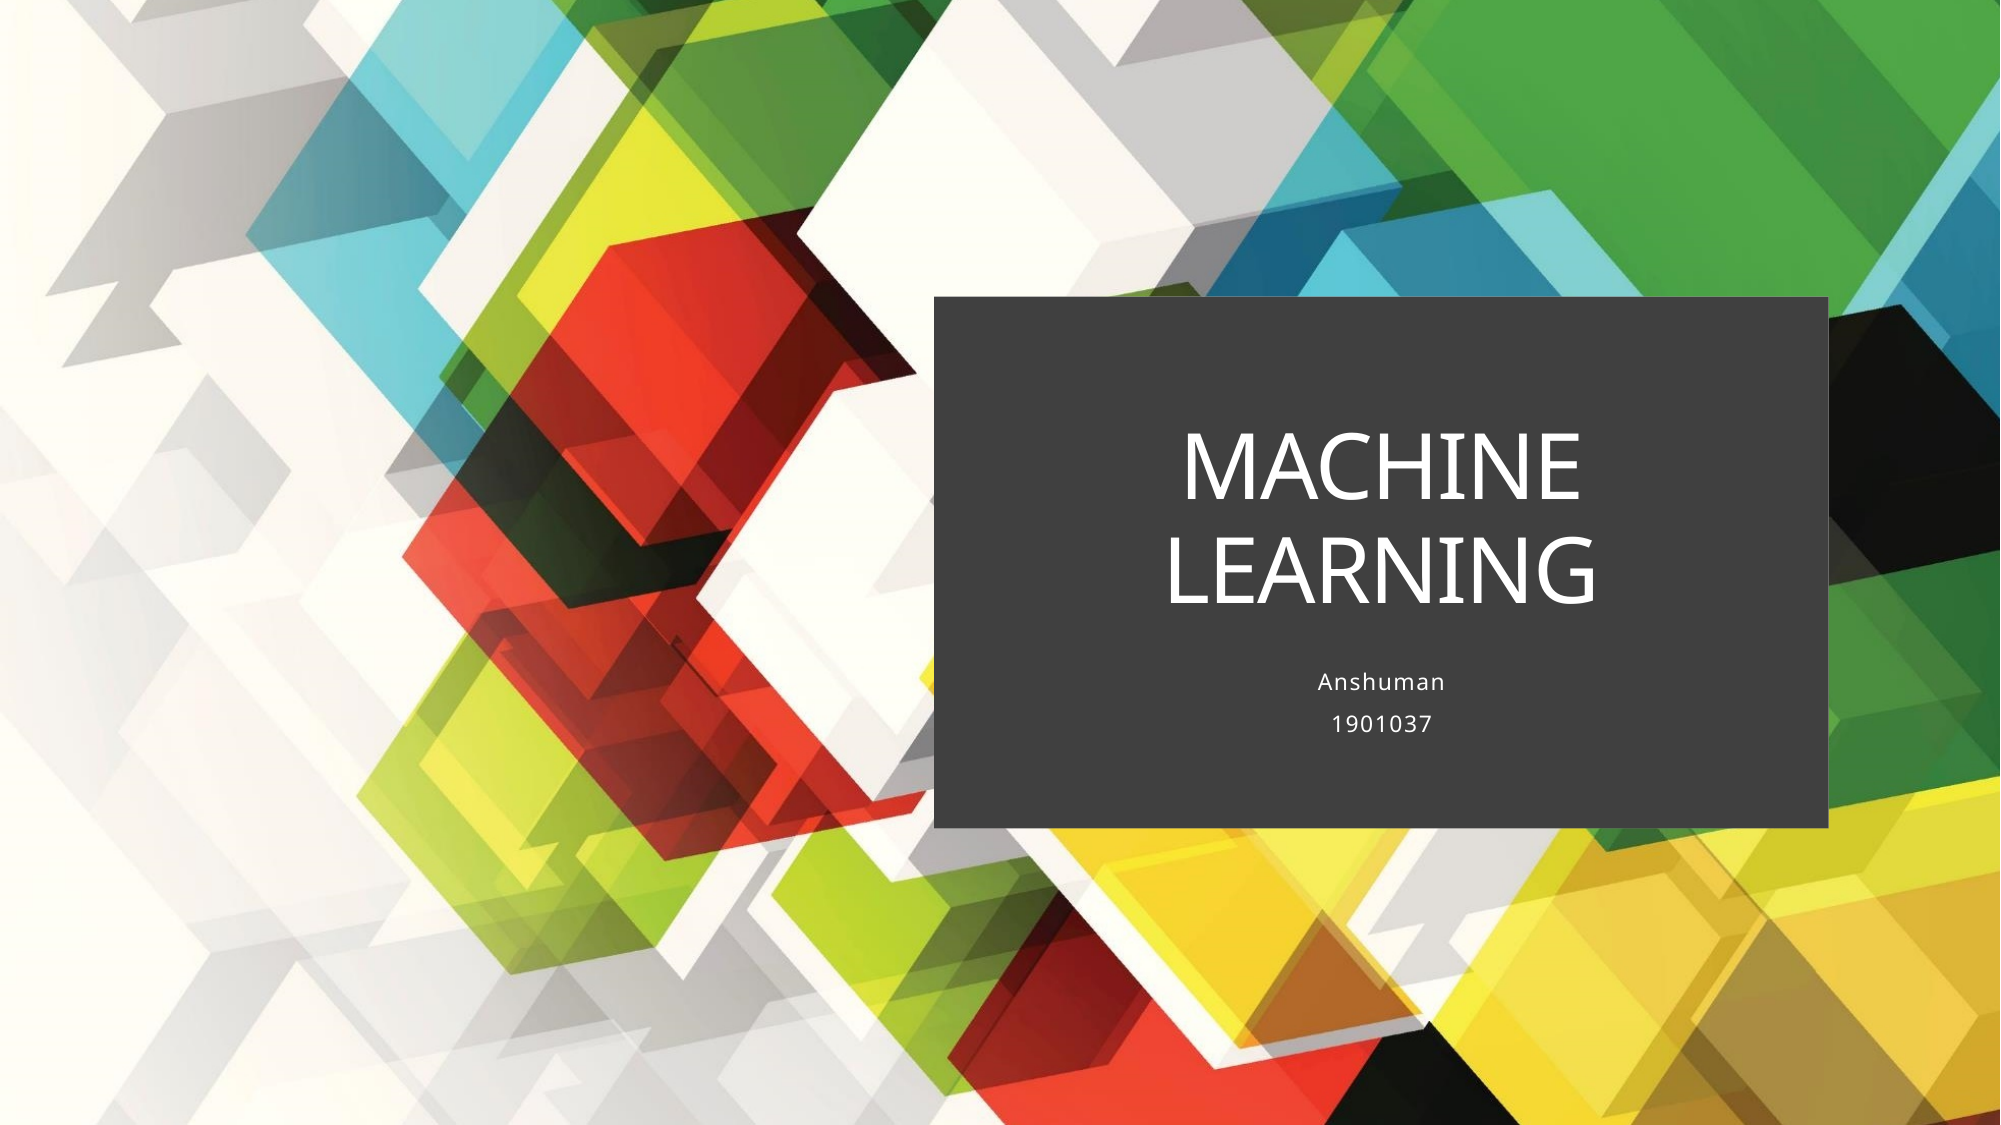

Machine learning
# Machine learning
ANSHUMAN
1901037
Anshuman
1901037